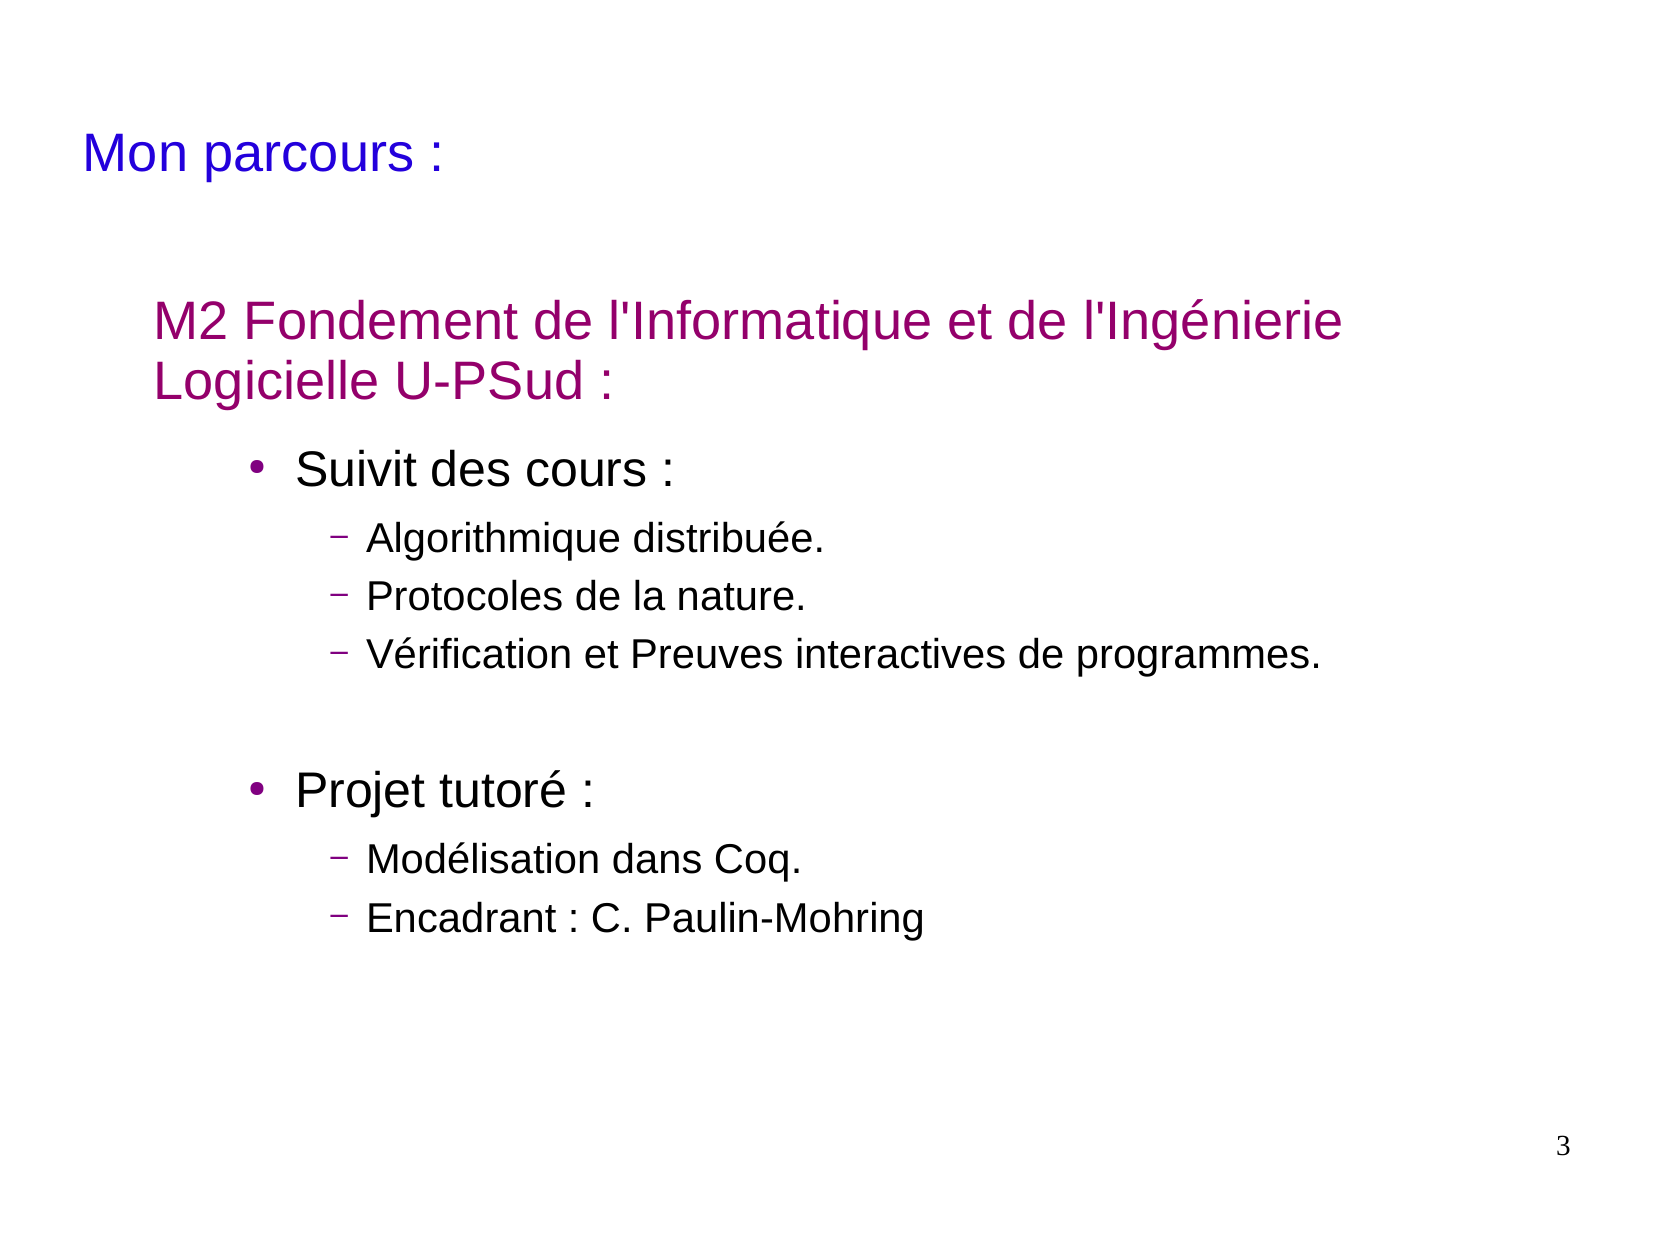

# Mon parcours :
M2 Fondement de l'Informatique et de l'Ingénierie Logicielle U-PSud :
Suivit des cours :
Algorithmique distribuée.
Protocoles de la nature.
Vérification et Preuves interactives de programmes.
Projet tutoré :
Modélisation dans Coq.
Encadrant : C. Paulin-Mohring
3